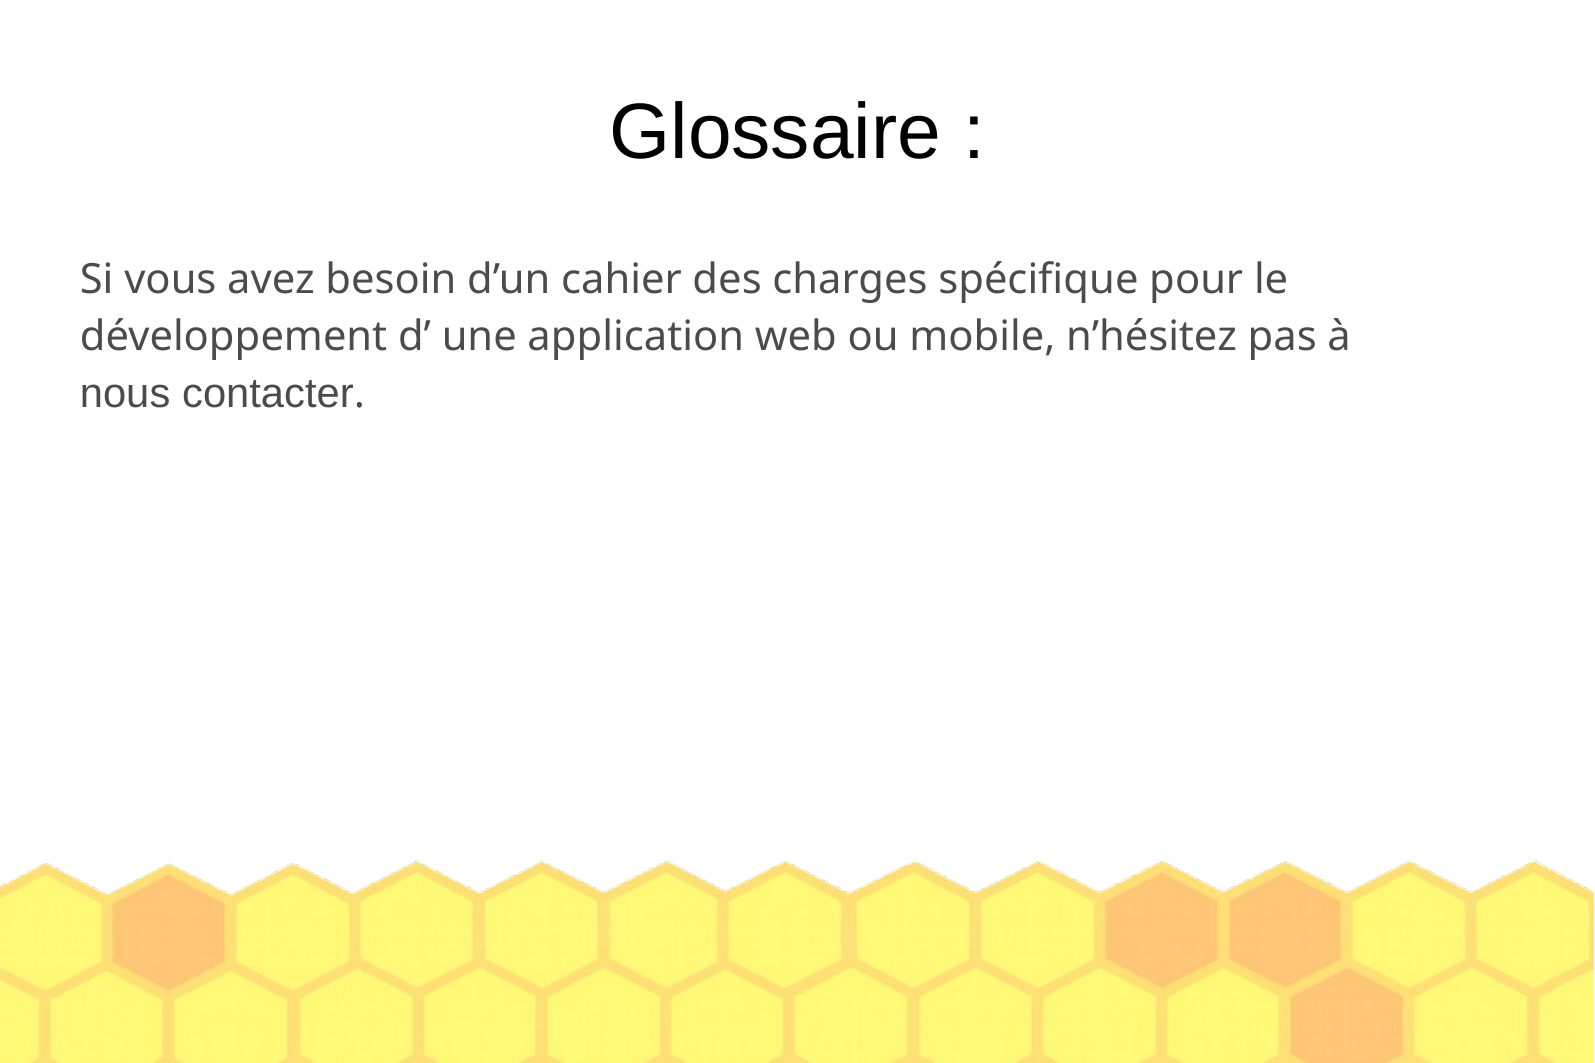

# Glossaire :
Si vous avez besoin d’un cahier des charges spécifique pour le développement d’ une application web ou mobile, n’hésitez pas à nous contacter.